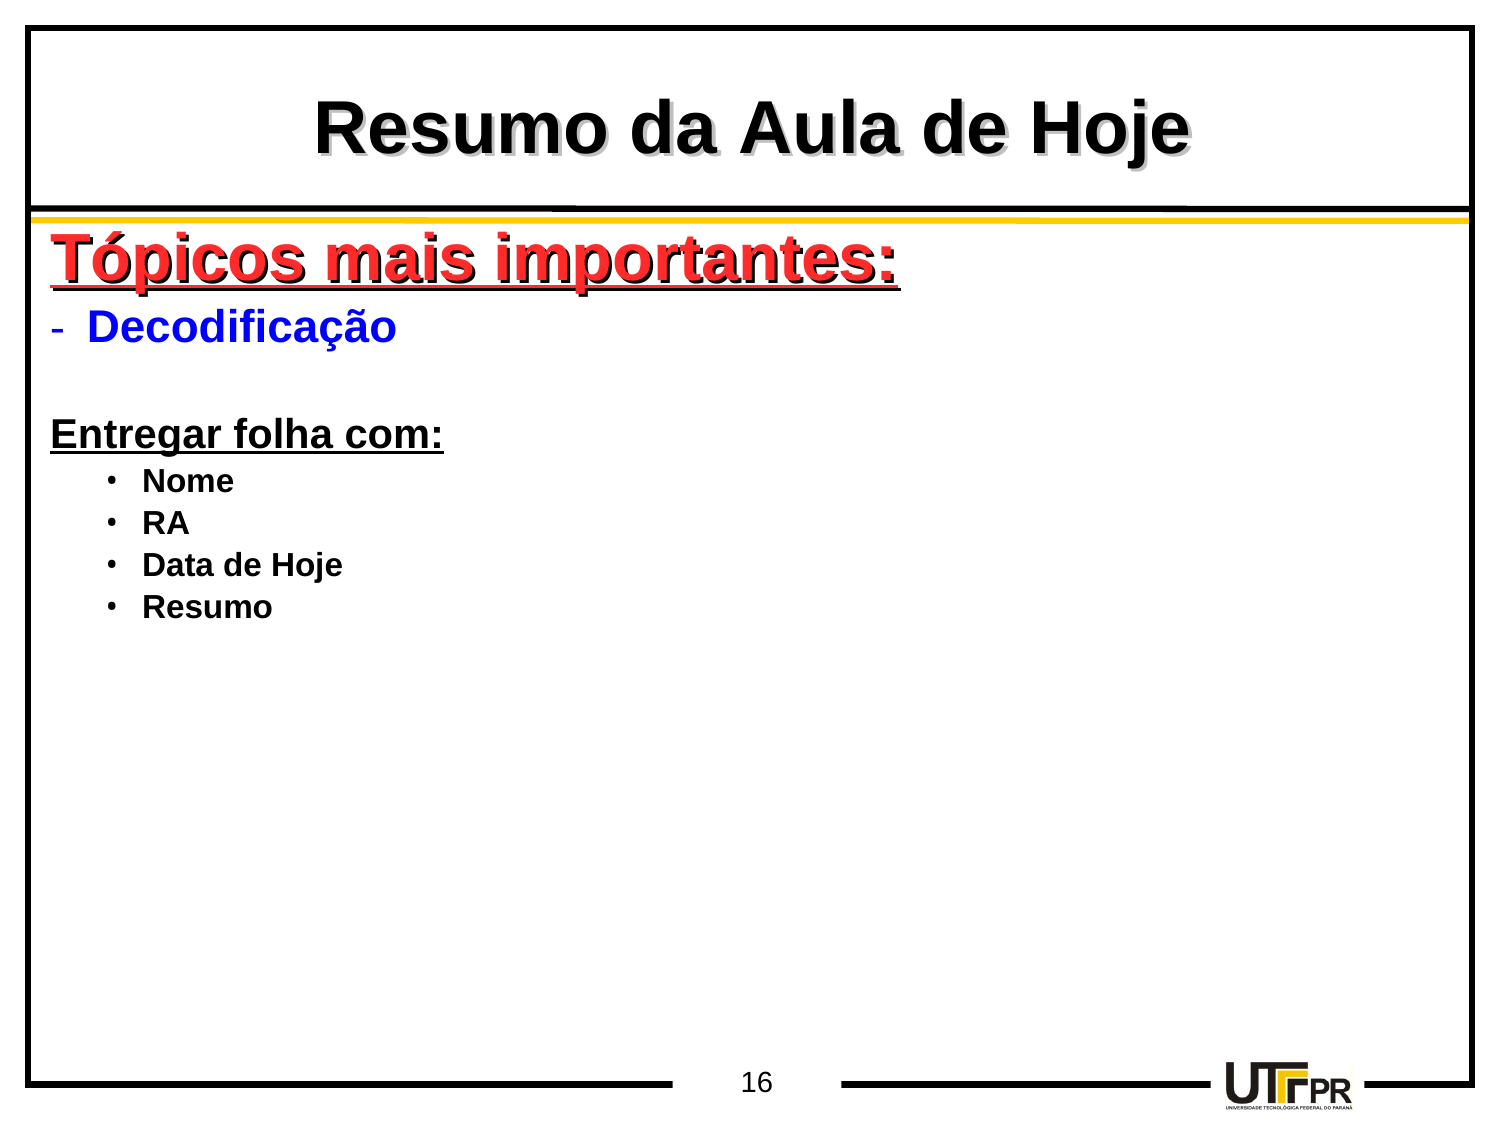

# Resumo da Aula de Hoje
Tópicos mais importantes:
Decodificação
Entregar folha com:
Nome
RA
Data de Hoje
Resumo